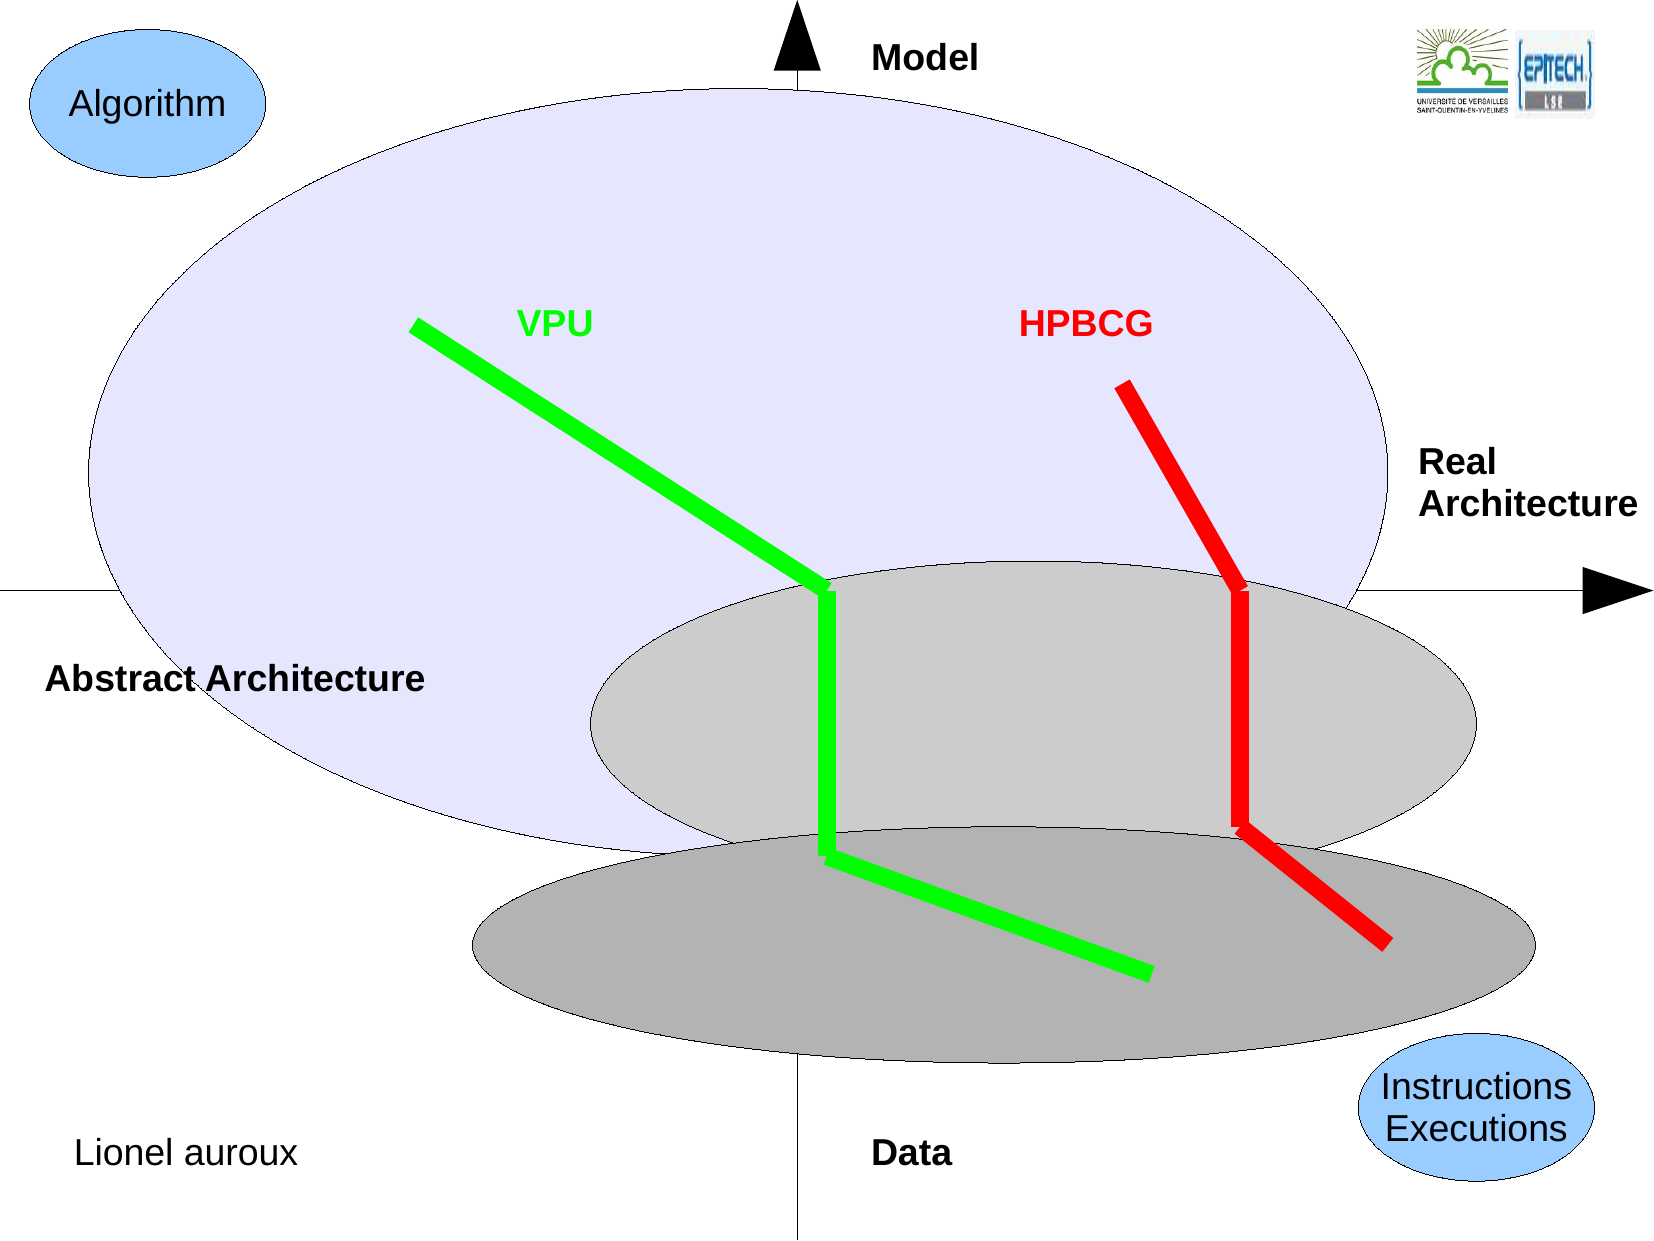

Algorithm
Model
VPU
HPBCG
Real
Architecture
Abstract Architecture
Instructions
Executions
Lionel auroux
Data
27